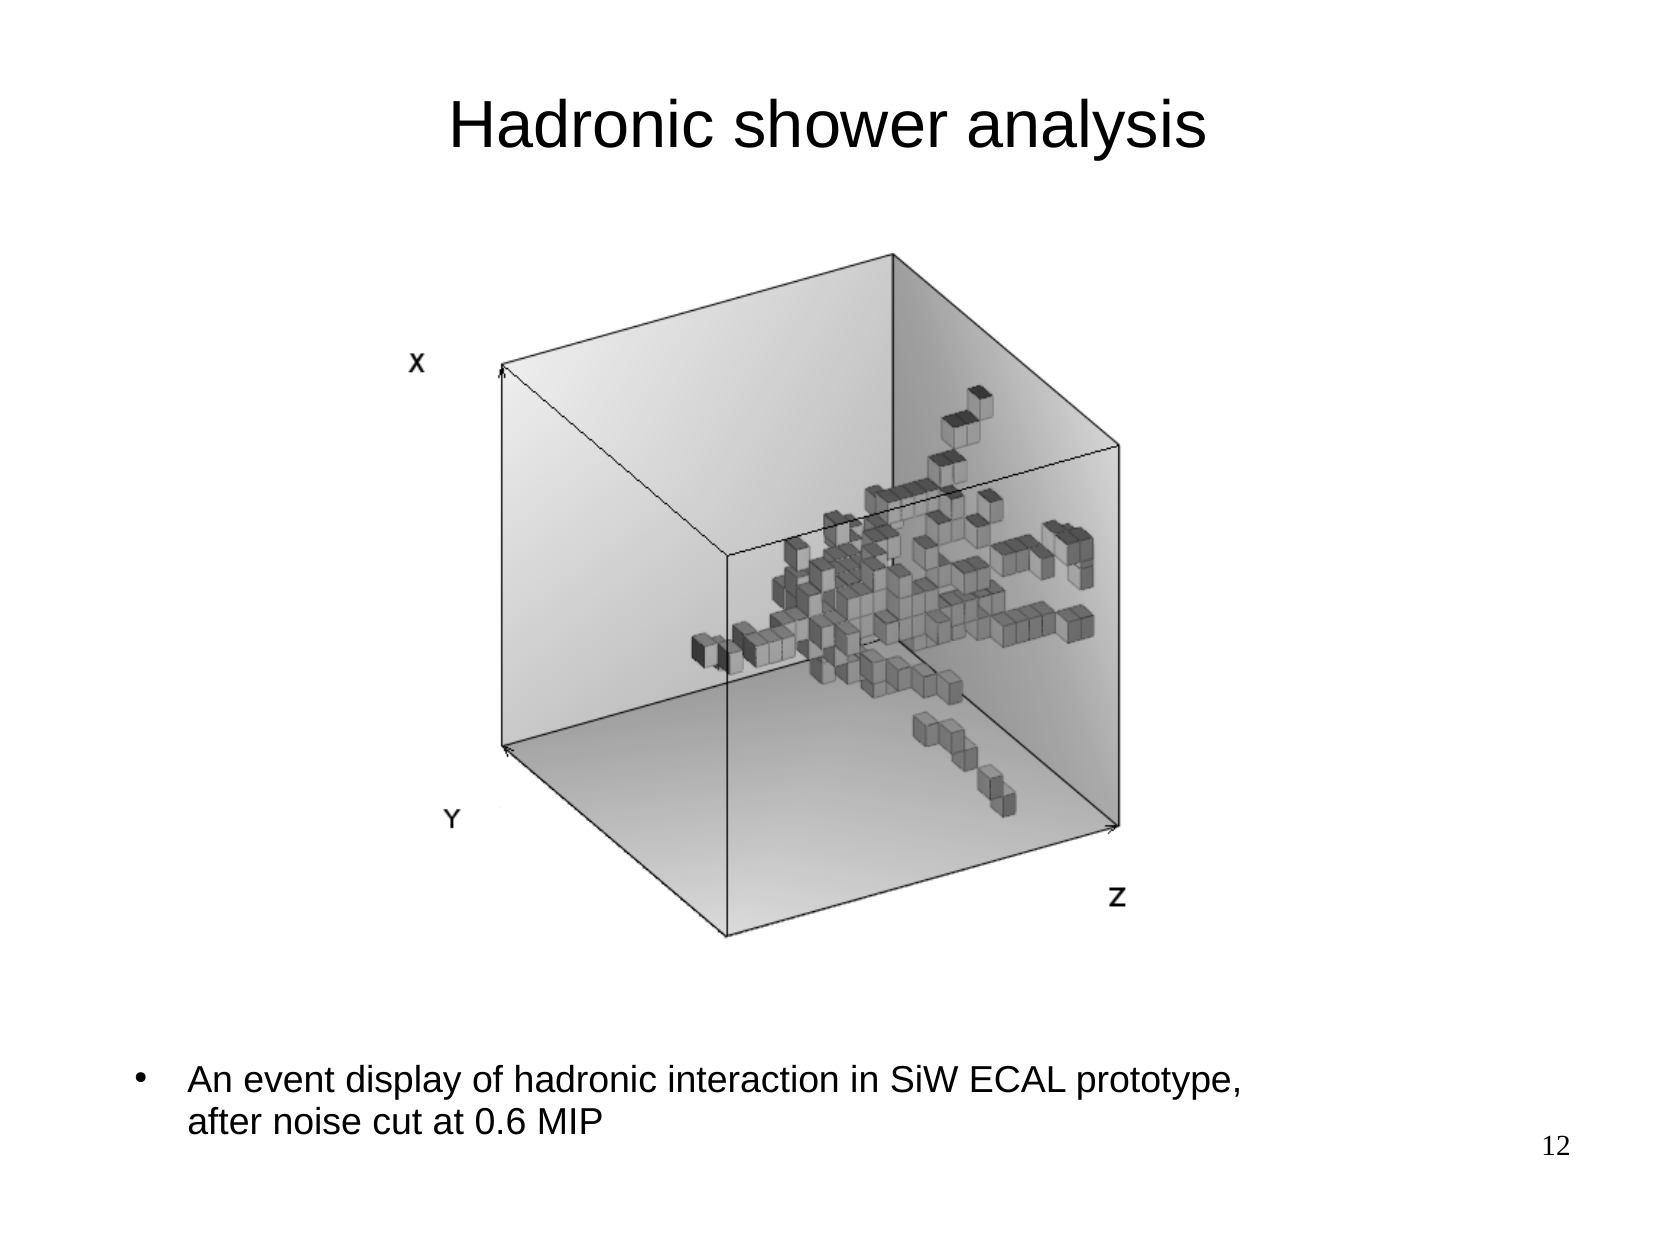

# Hadronic shower analysis
An event display of hadronic interaction in SiW ECAL prototype, after noise cut at 0.6 MIP
12